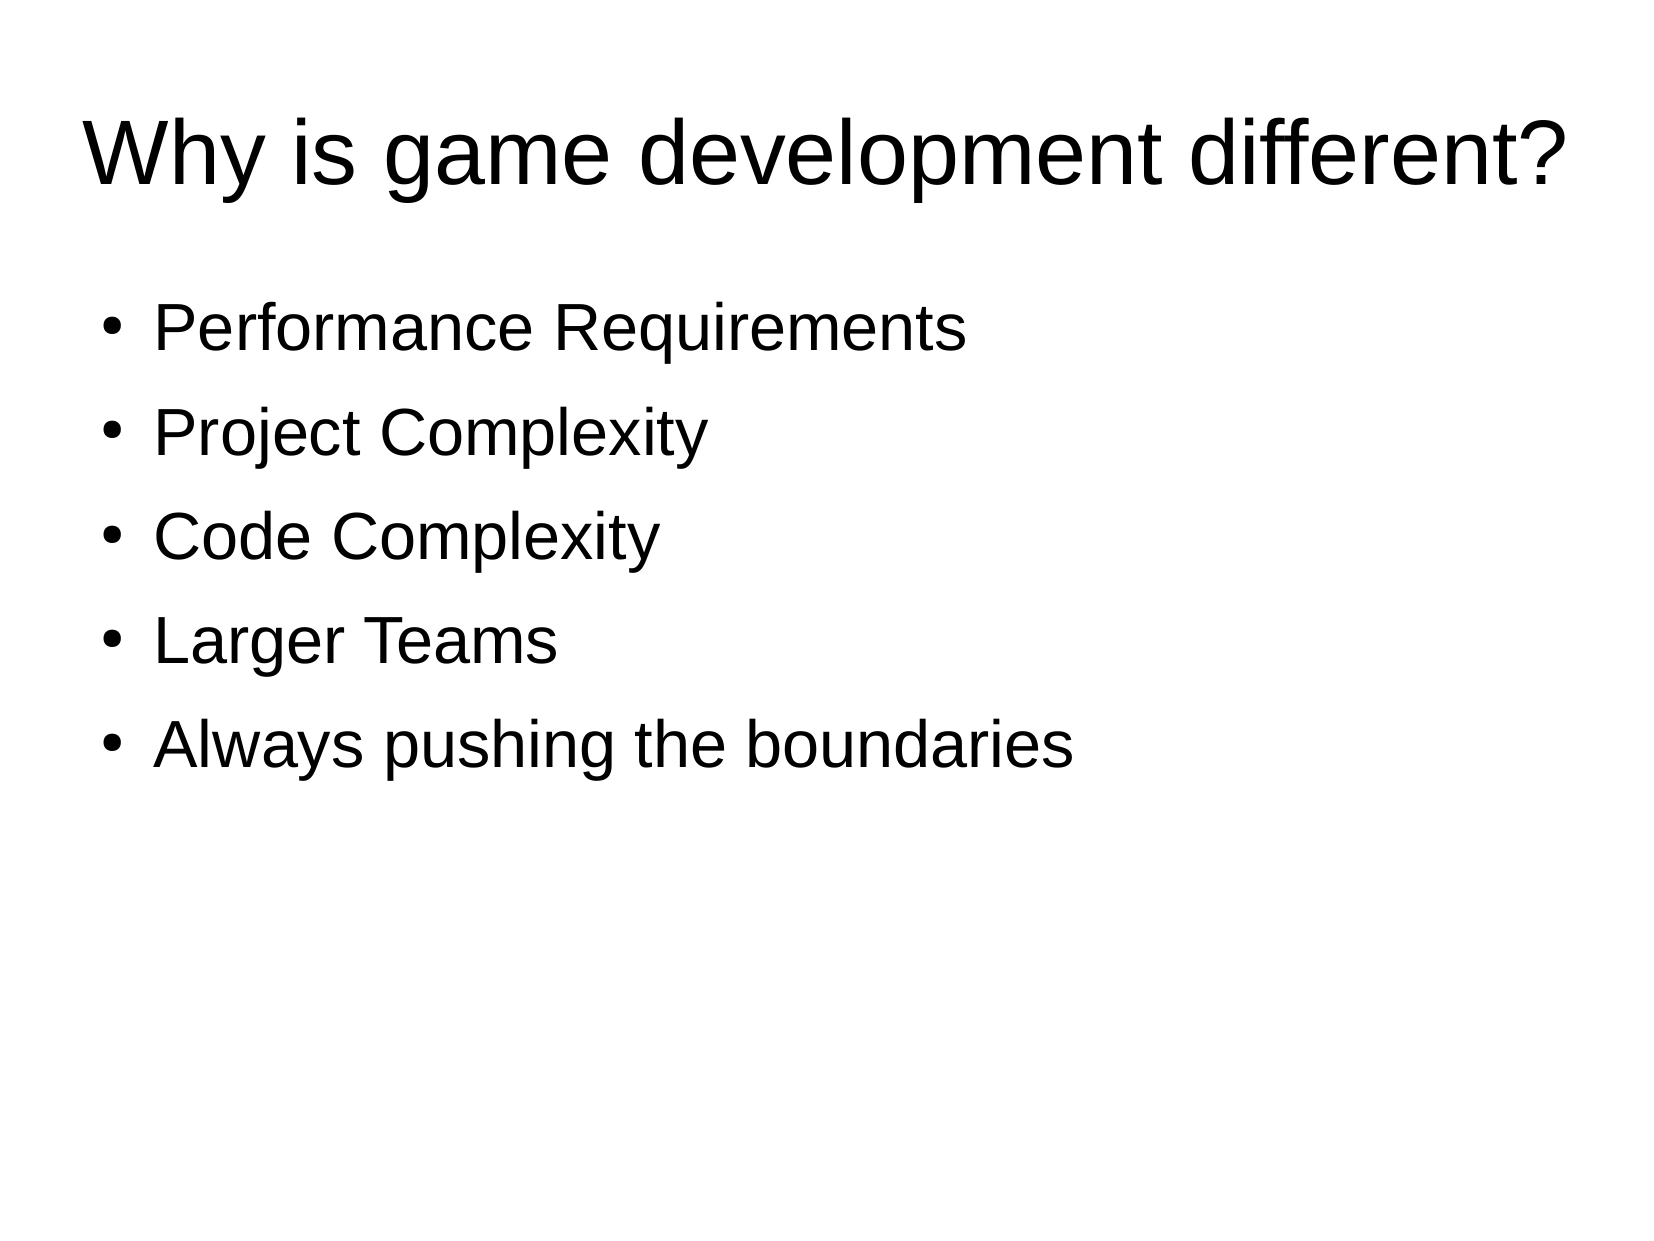

# Why is game development different?
Performance Requirements
Project Complexity
Code Complexity
Larger Teams
Always pushing the boundaries